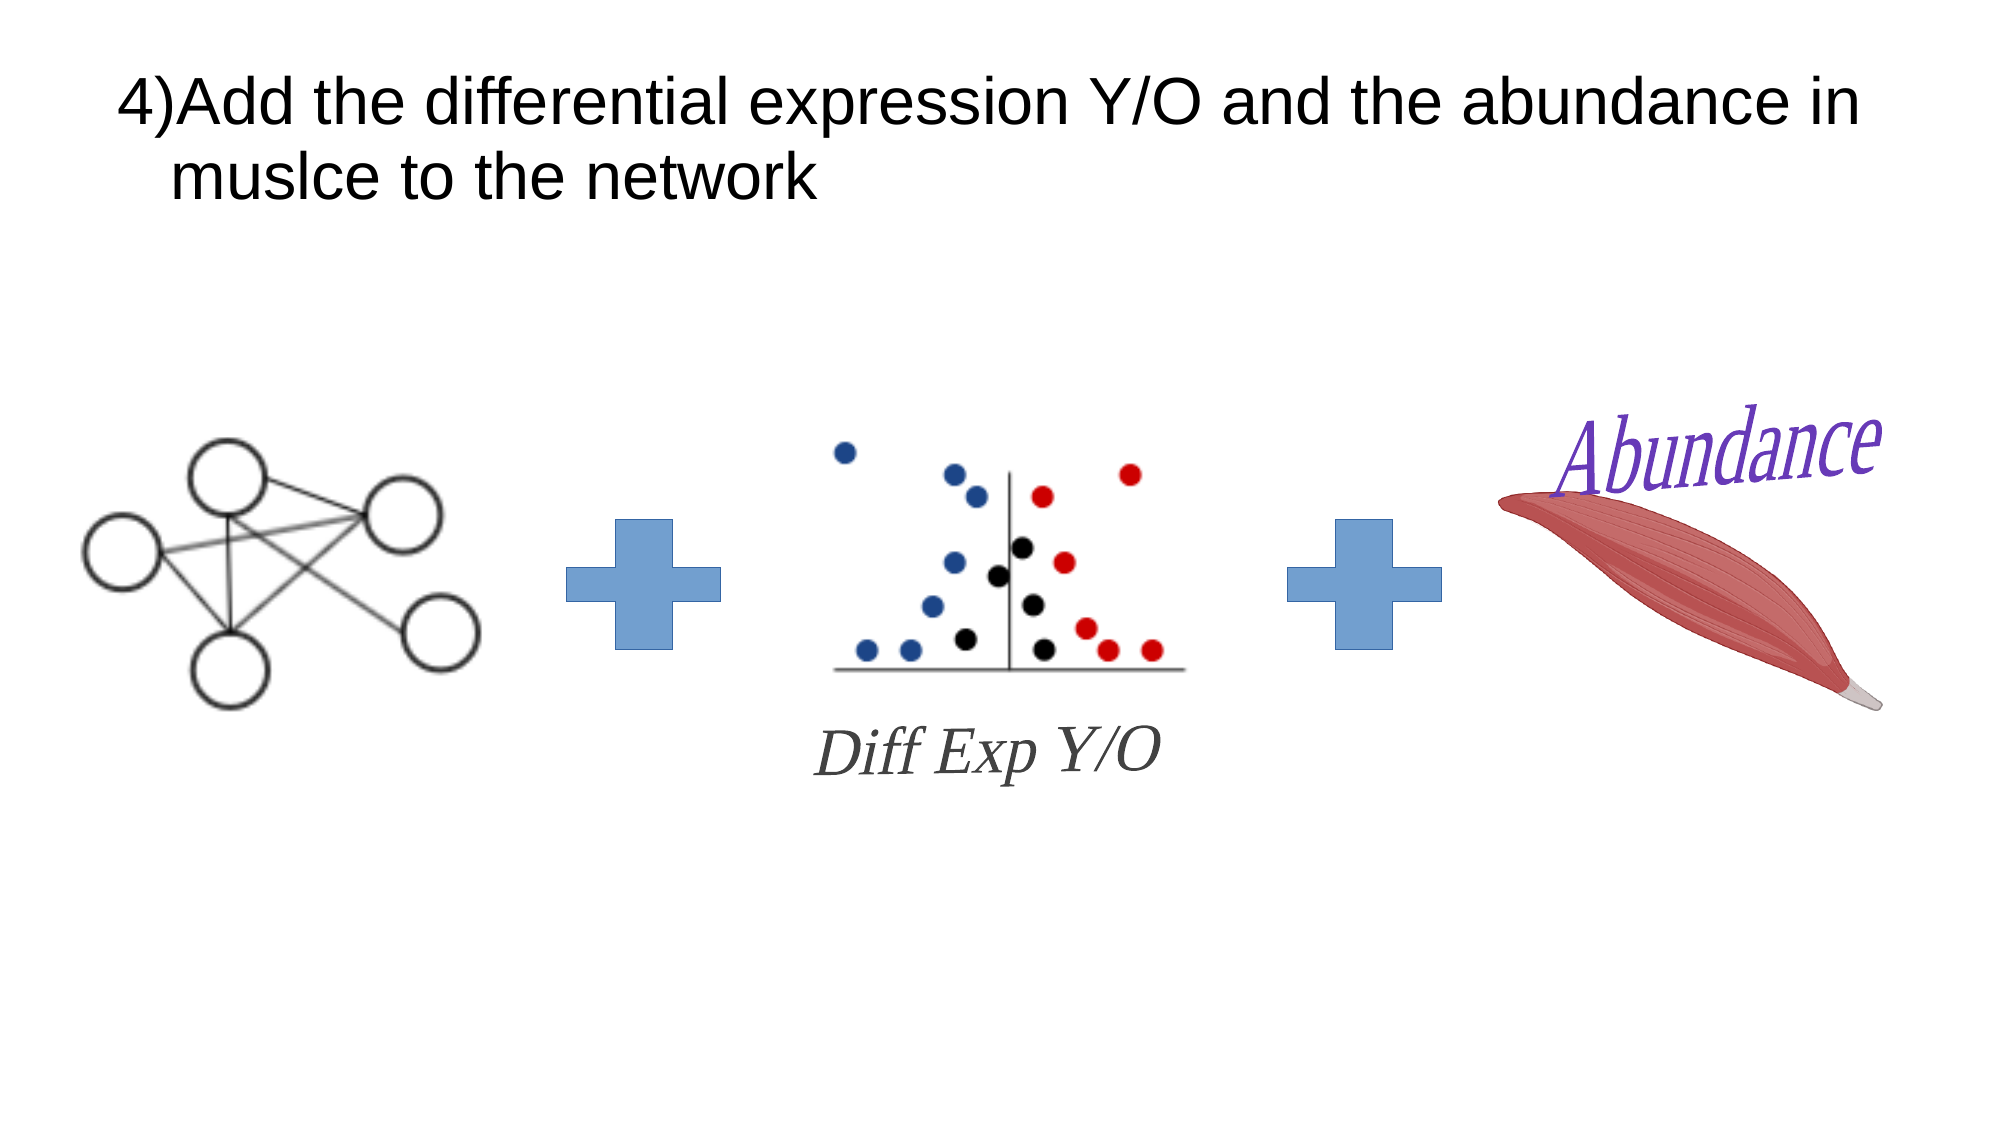

# Add the differential expression Y/O and the abundance in muslce to the network
Abundance
Diff Exp Y/O